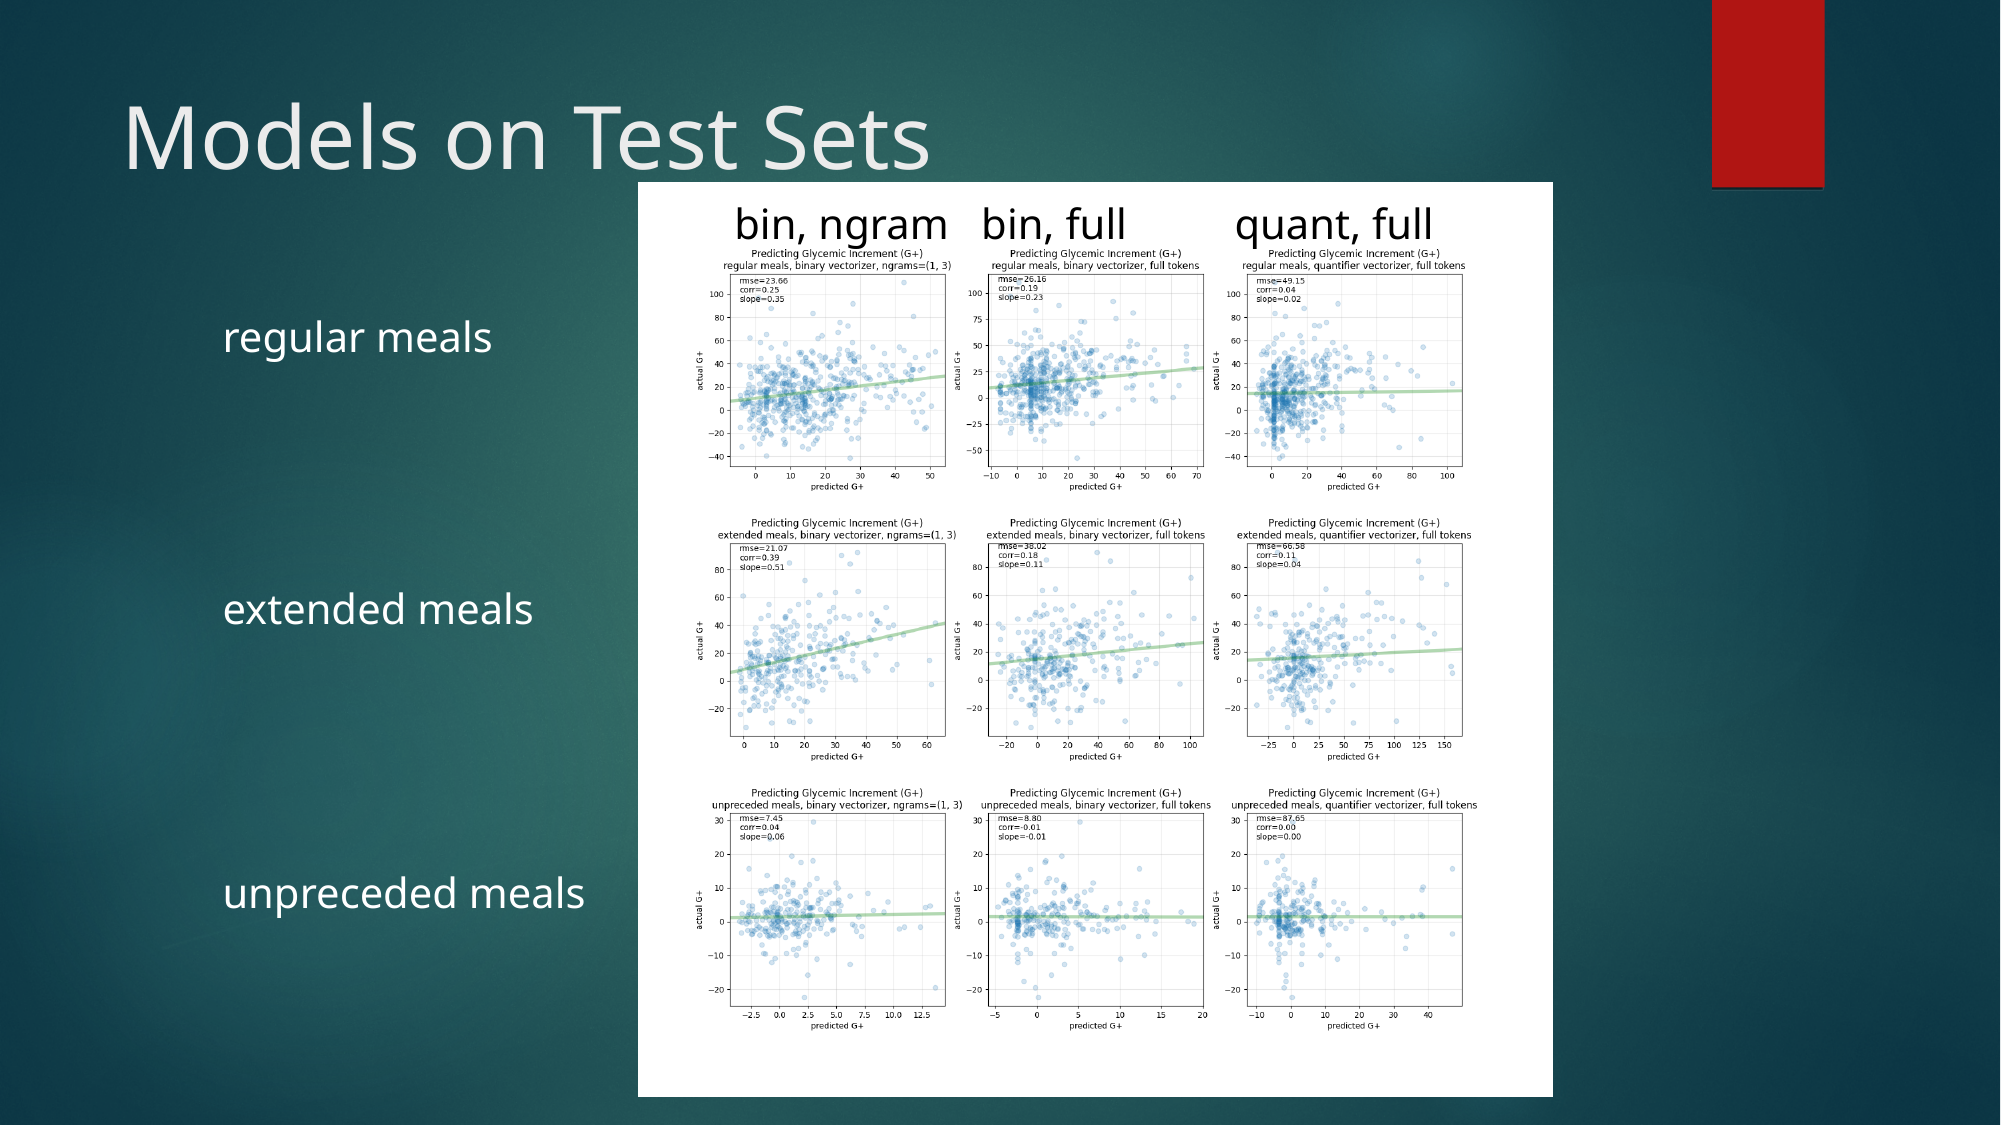

# Models on Test Sets
bin, ngram bin, full quant, full
regular meals
extended meals
unpreceded meals